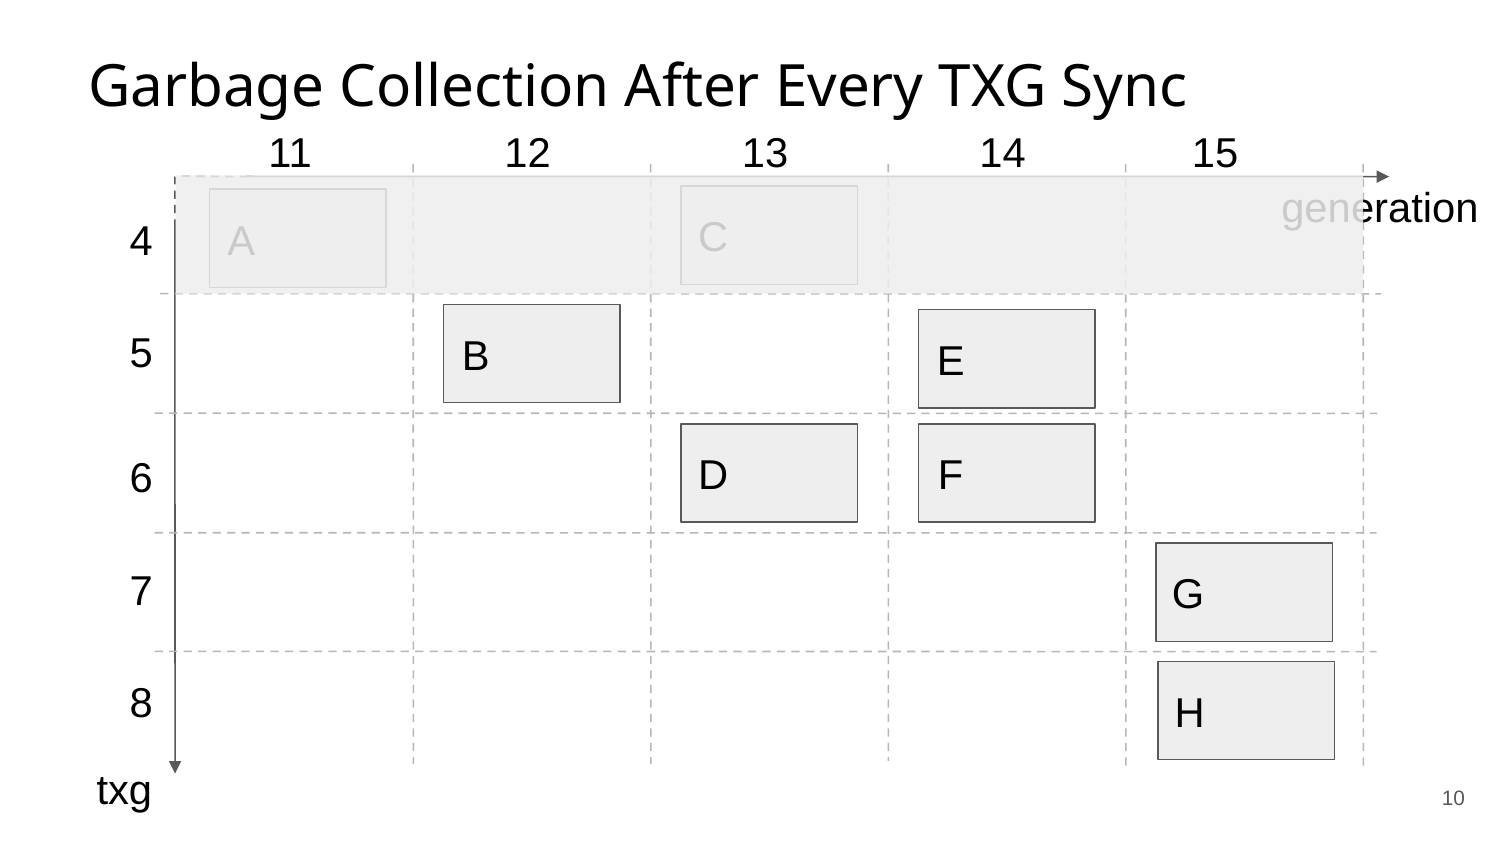

# Garbage Collection After Every TXG Sync
11
12
13
14
15
C
A
generation
4
B
E
5
D
F
6
G
7
H
8
txg